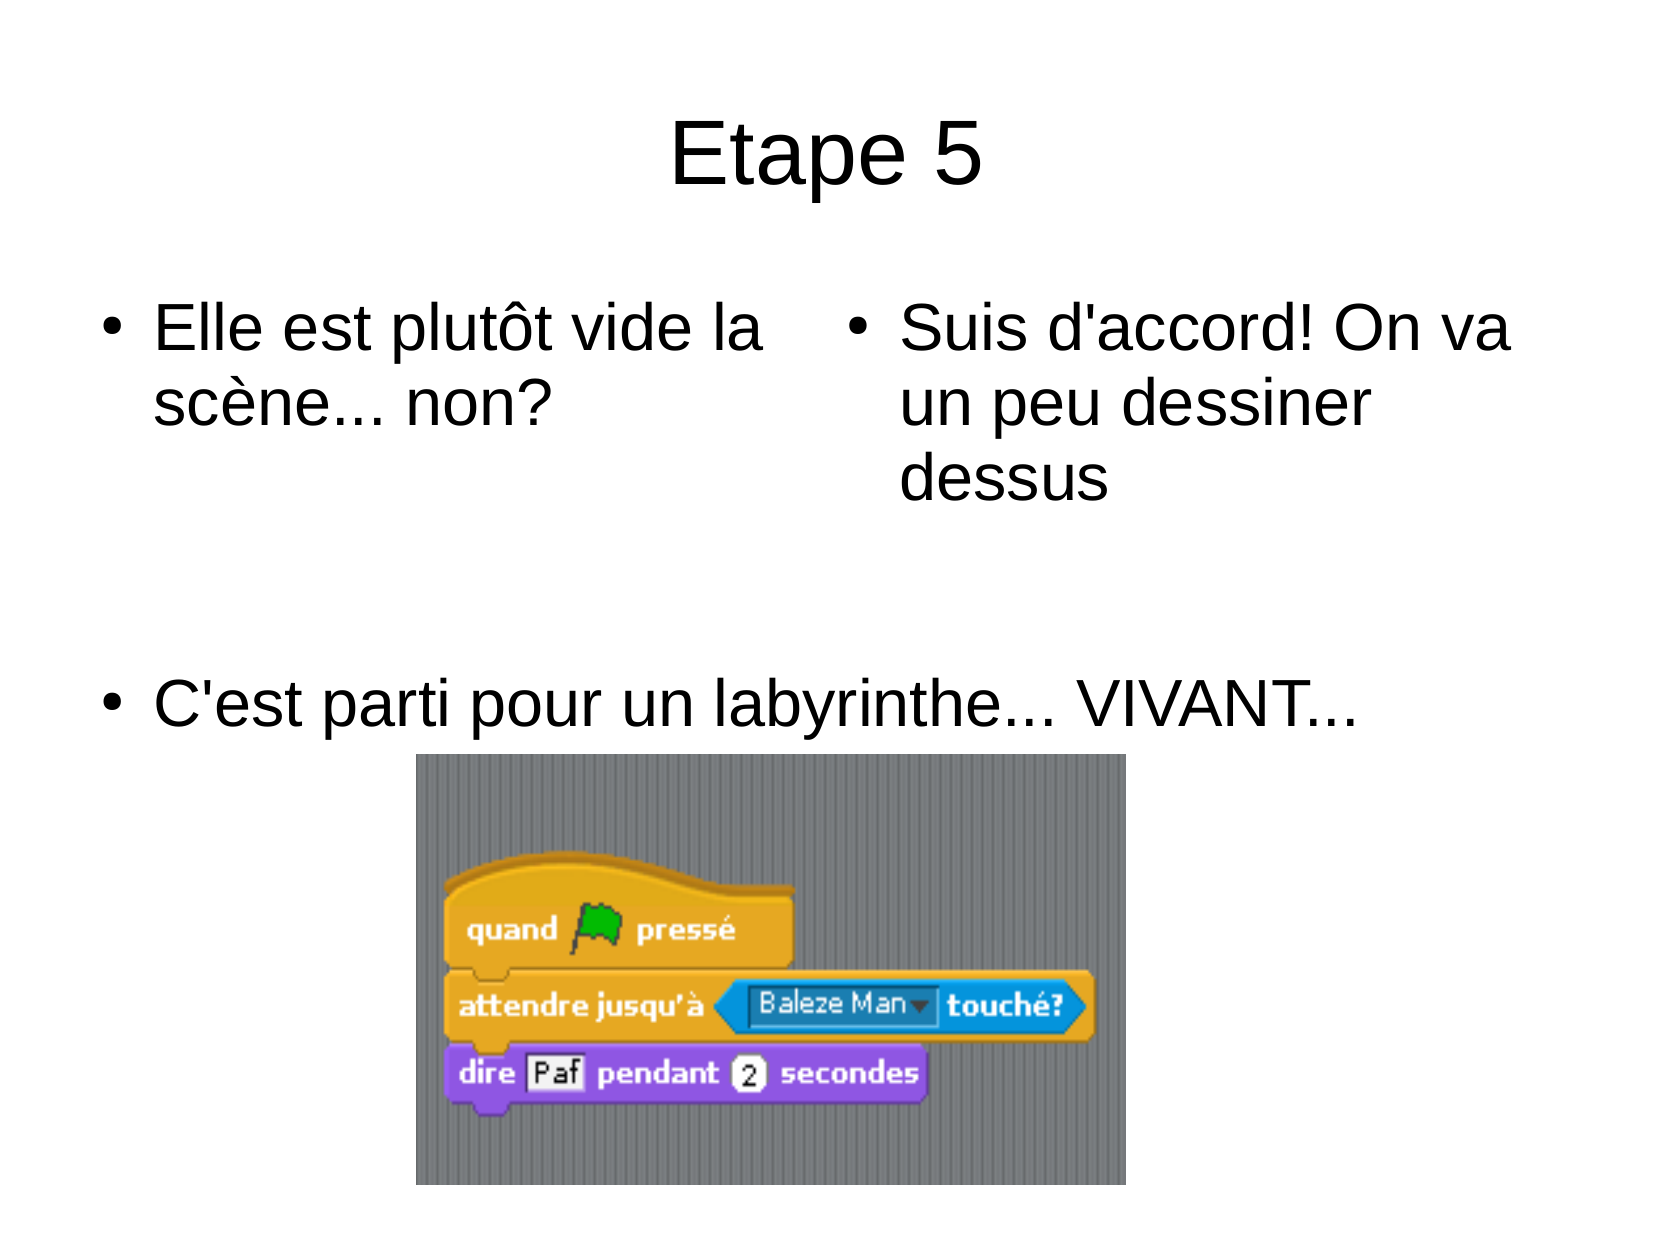

# Etape 5
Elle est plutôt vide la scène... non?
Suis d'accord! On va un peu dessiner dessus
C'est parti pour un labyrinthe... VIVANT...